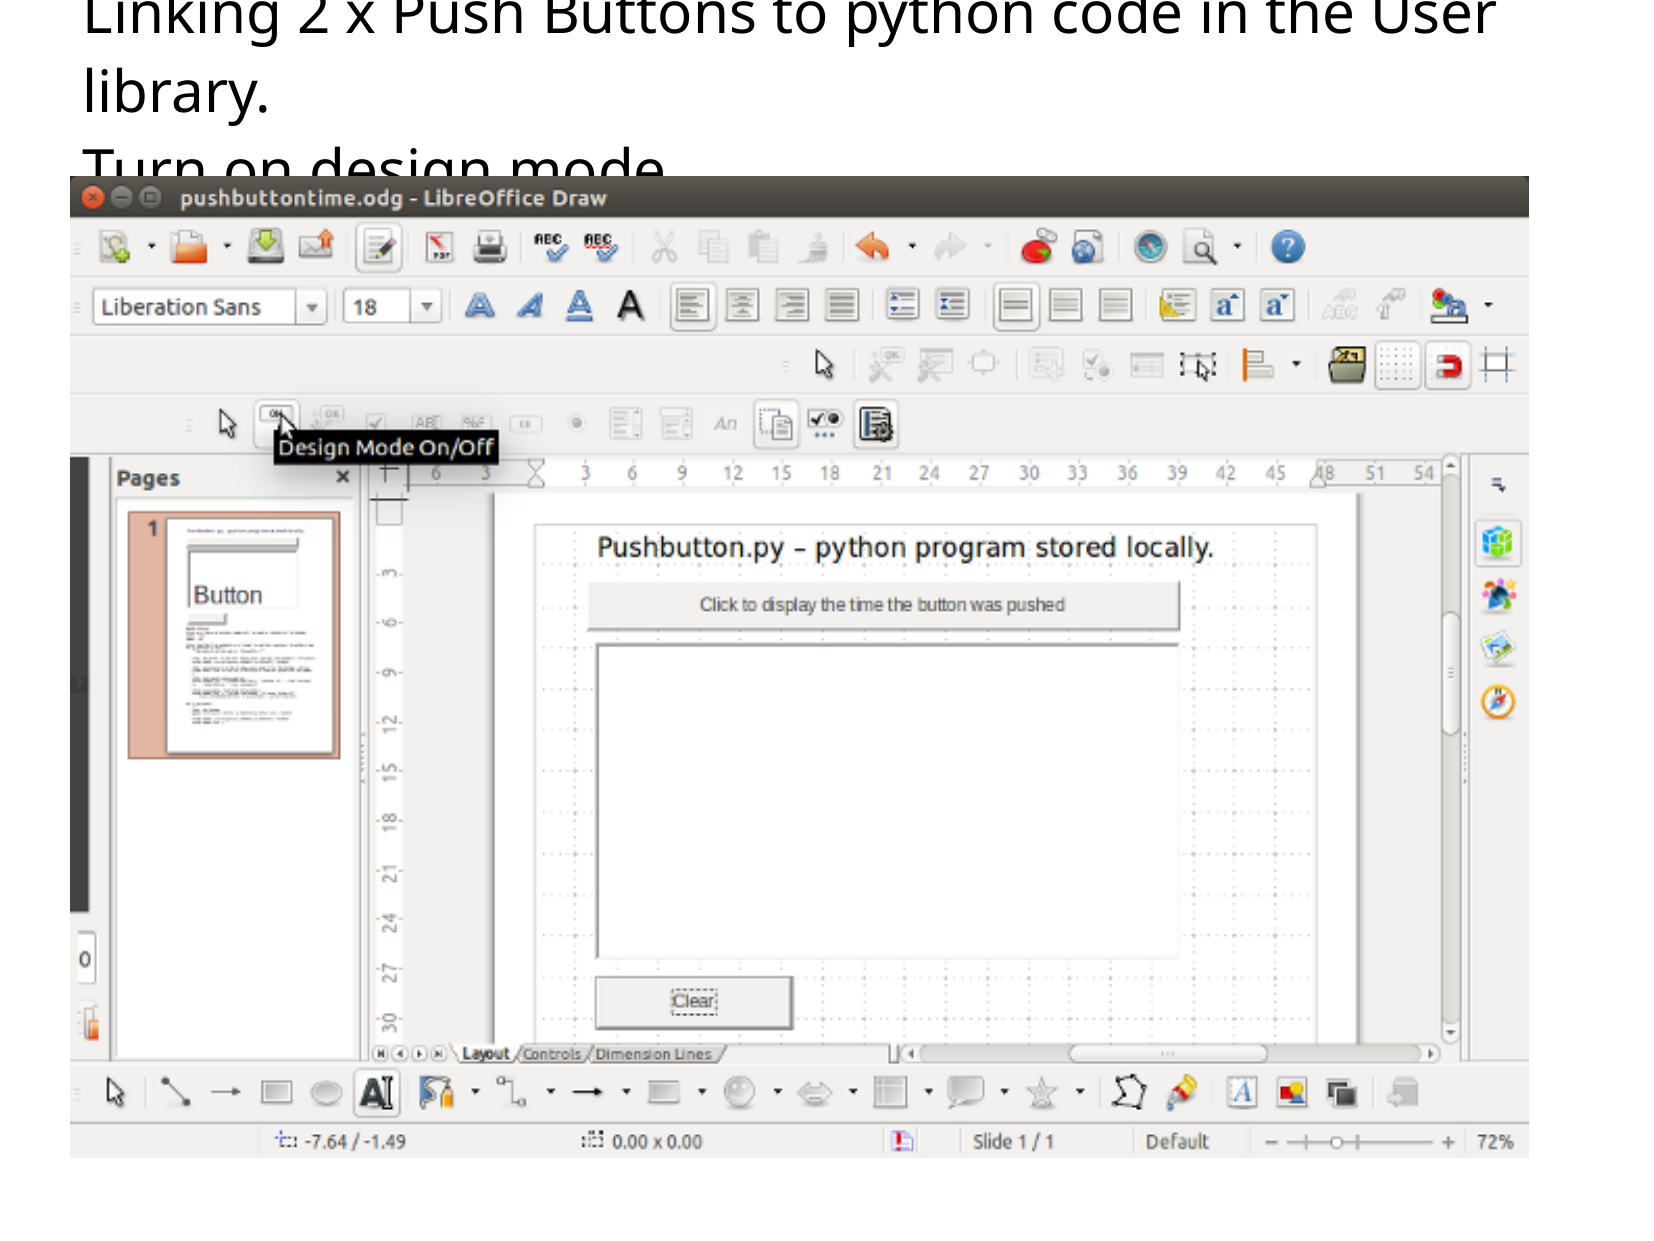

# Linking 2 x Push Buttons to python code in the User library. Turn on design mode...